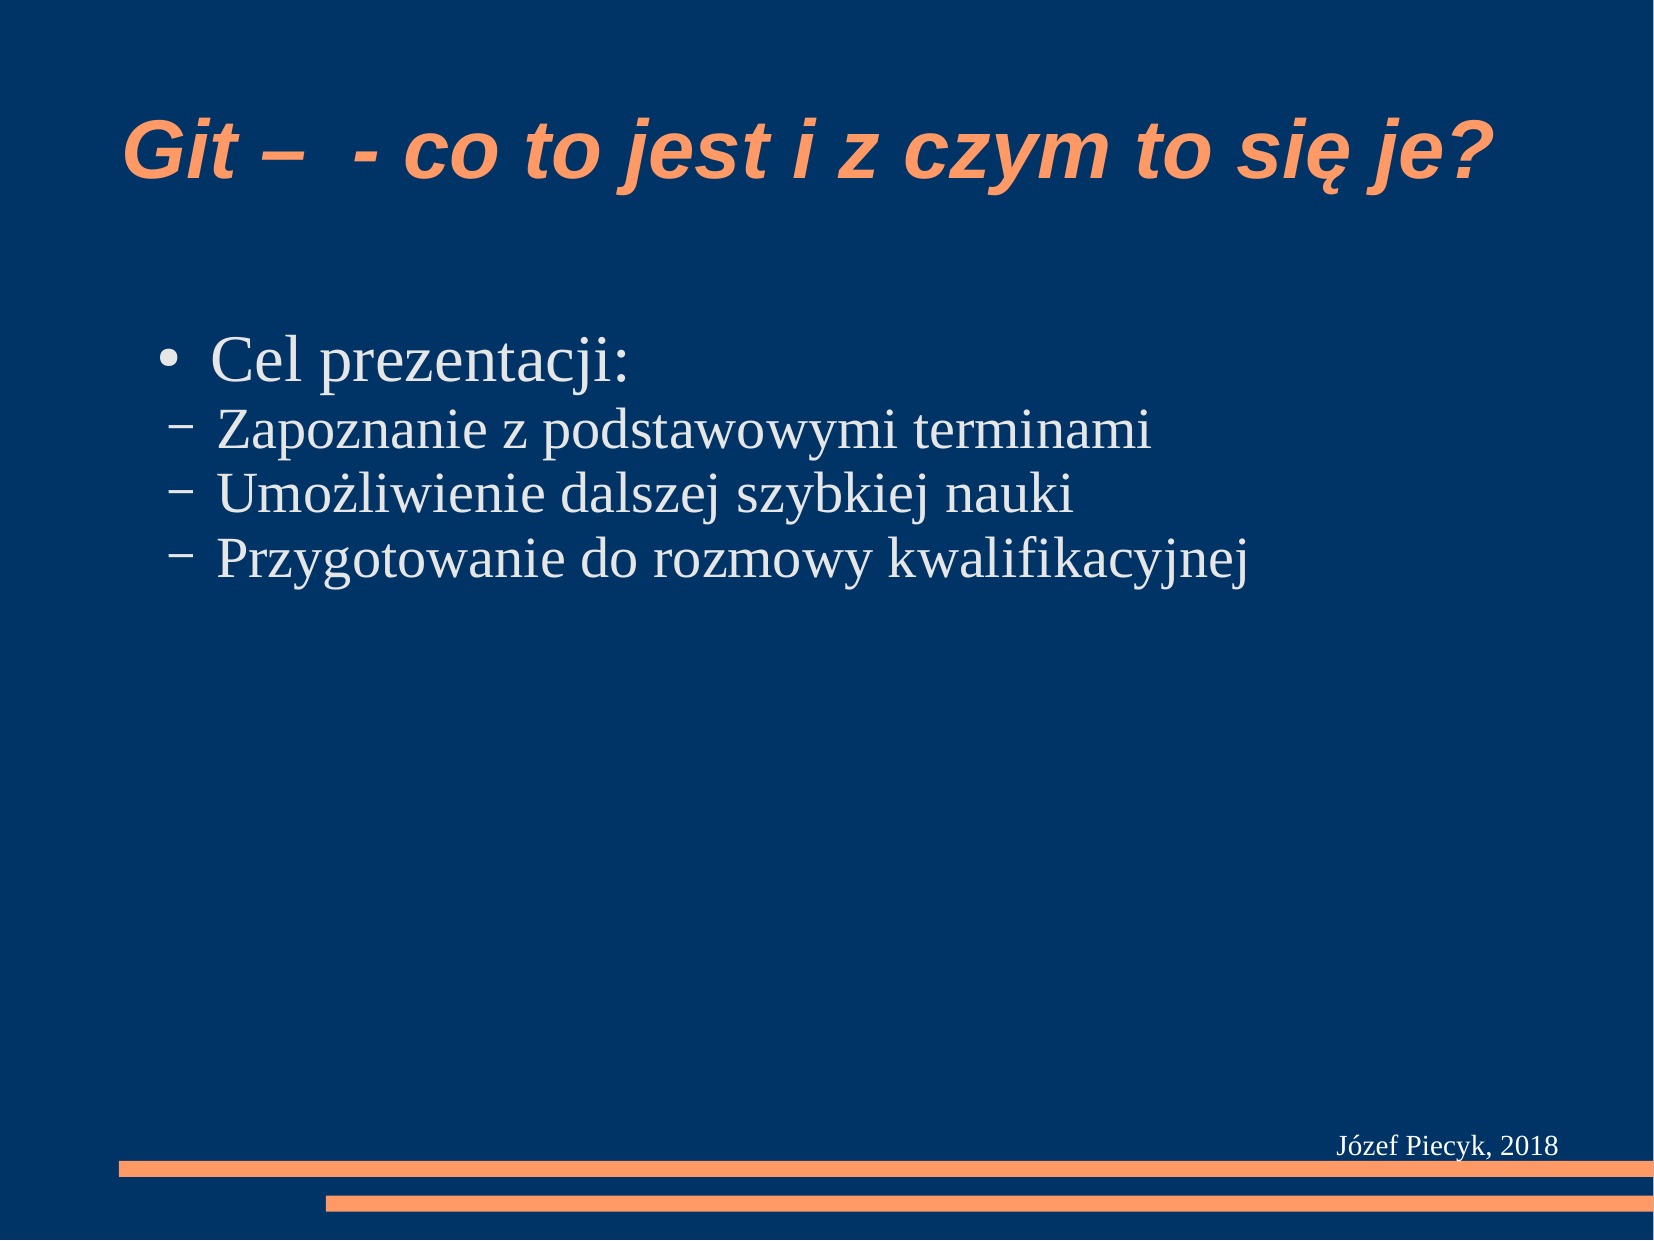

# Git – - co to jest i z czym to się je?
Cel prezentacji:
Zapoznanie z podstawowymi terminami
Umożliwienie dalszej szybkiej nauki
Przygotowanie do rozmowy kwalifikacyjnej